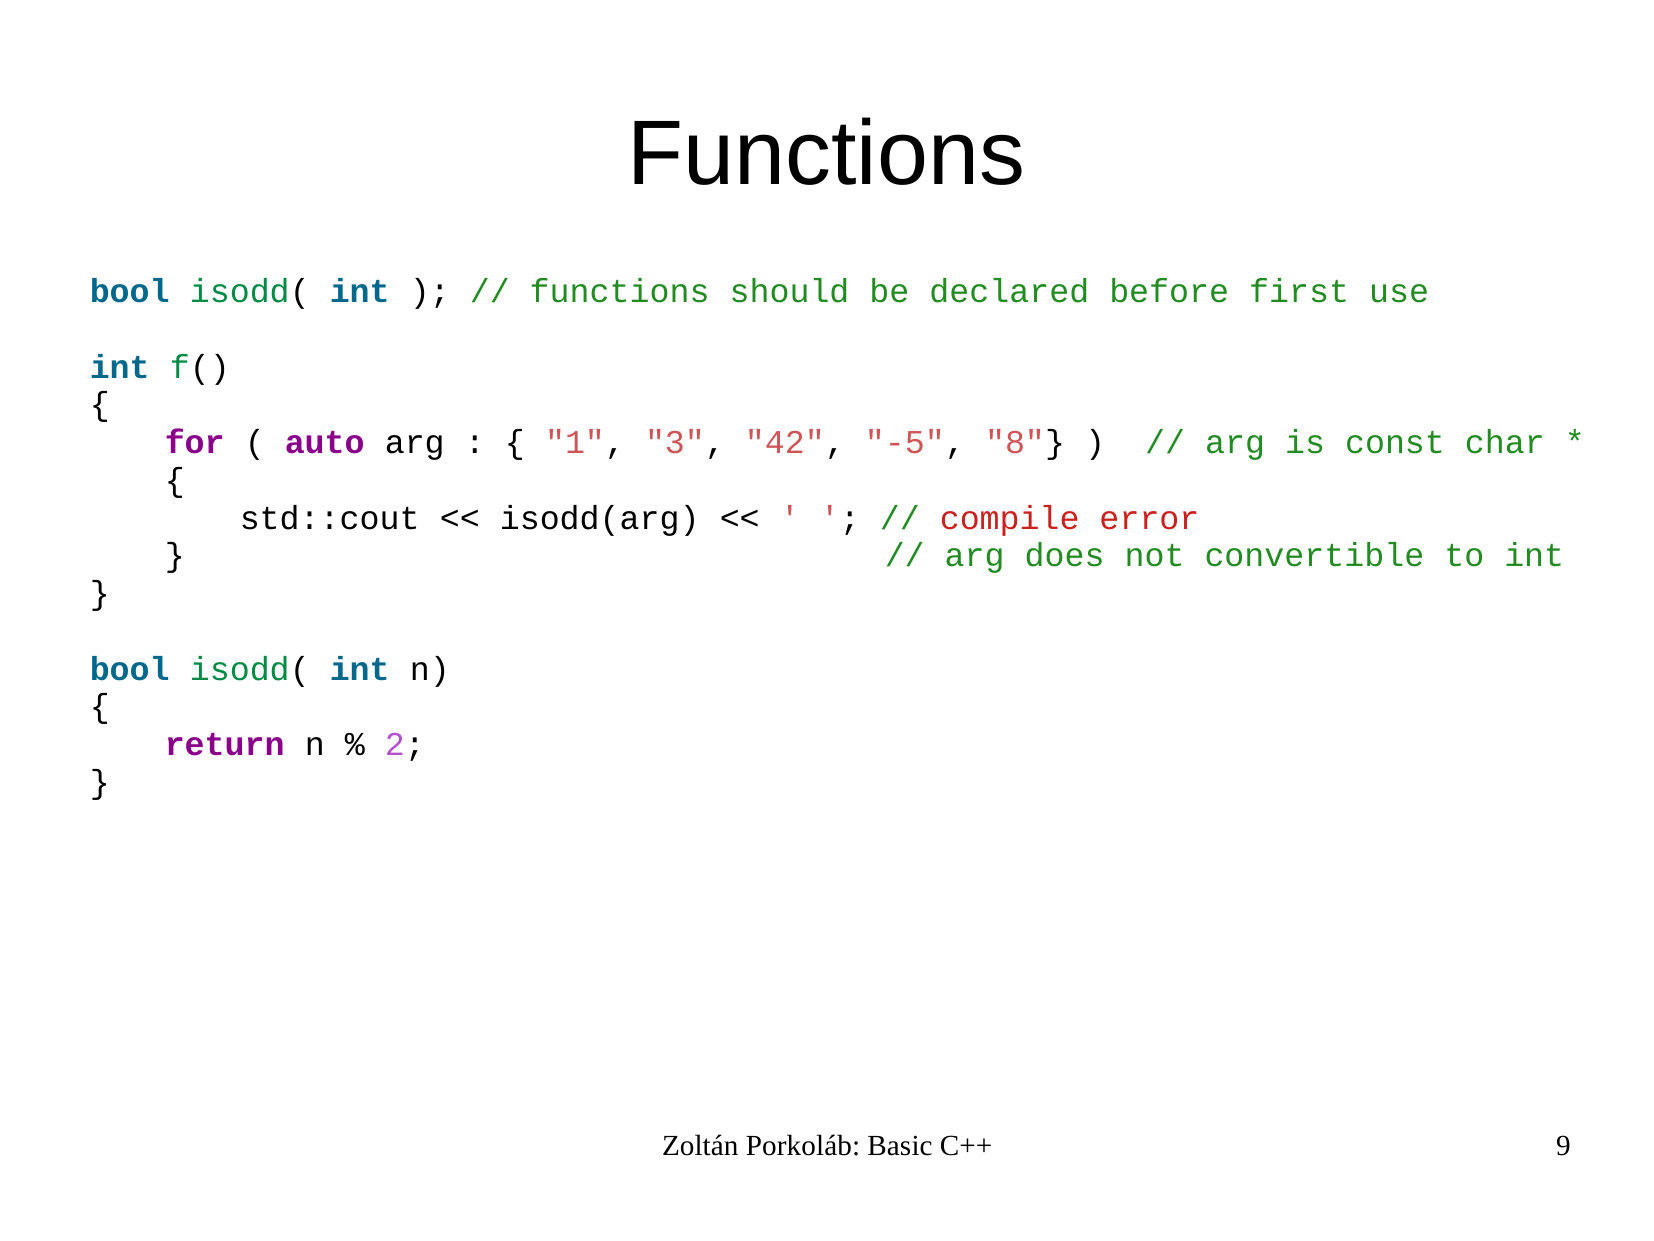

# Functions
bool isodd( int ); // functions should be declared before first use
int f()
{
	for ( auto arg : { "1", "3", "42", "-5", "8"} ) // arg is const char *
	{
		std::cout << isodd(arg) << ' '; // compile error
	} // arg does not convertible to int
}
bool isodd( int n)
{
	return n % 2;
}
Zoltán Porkoláb: Basic C++
9